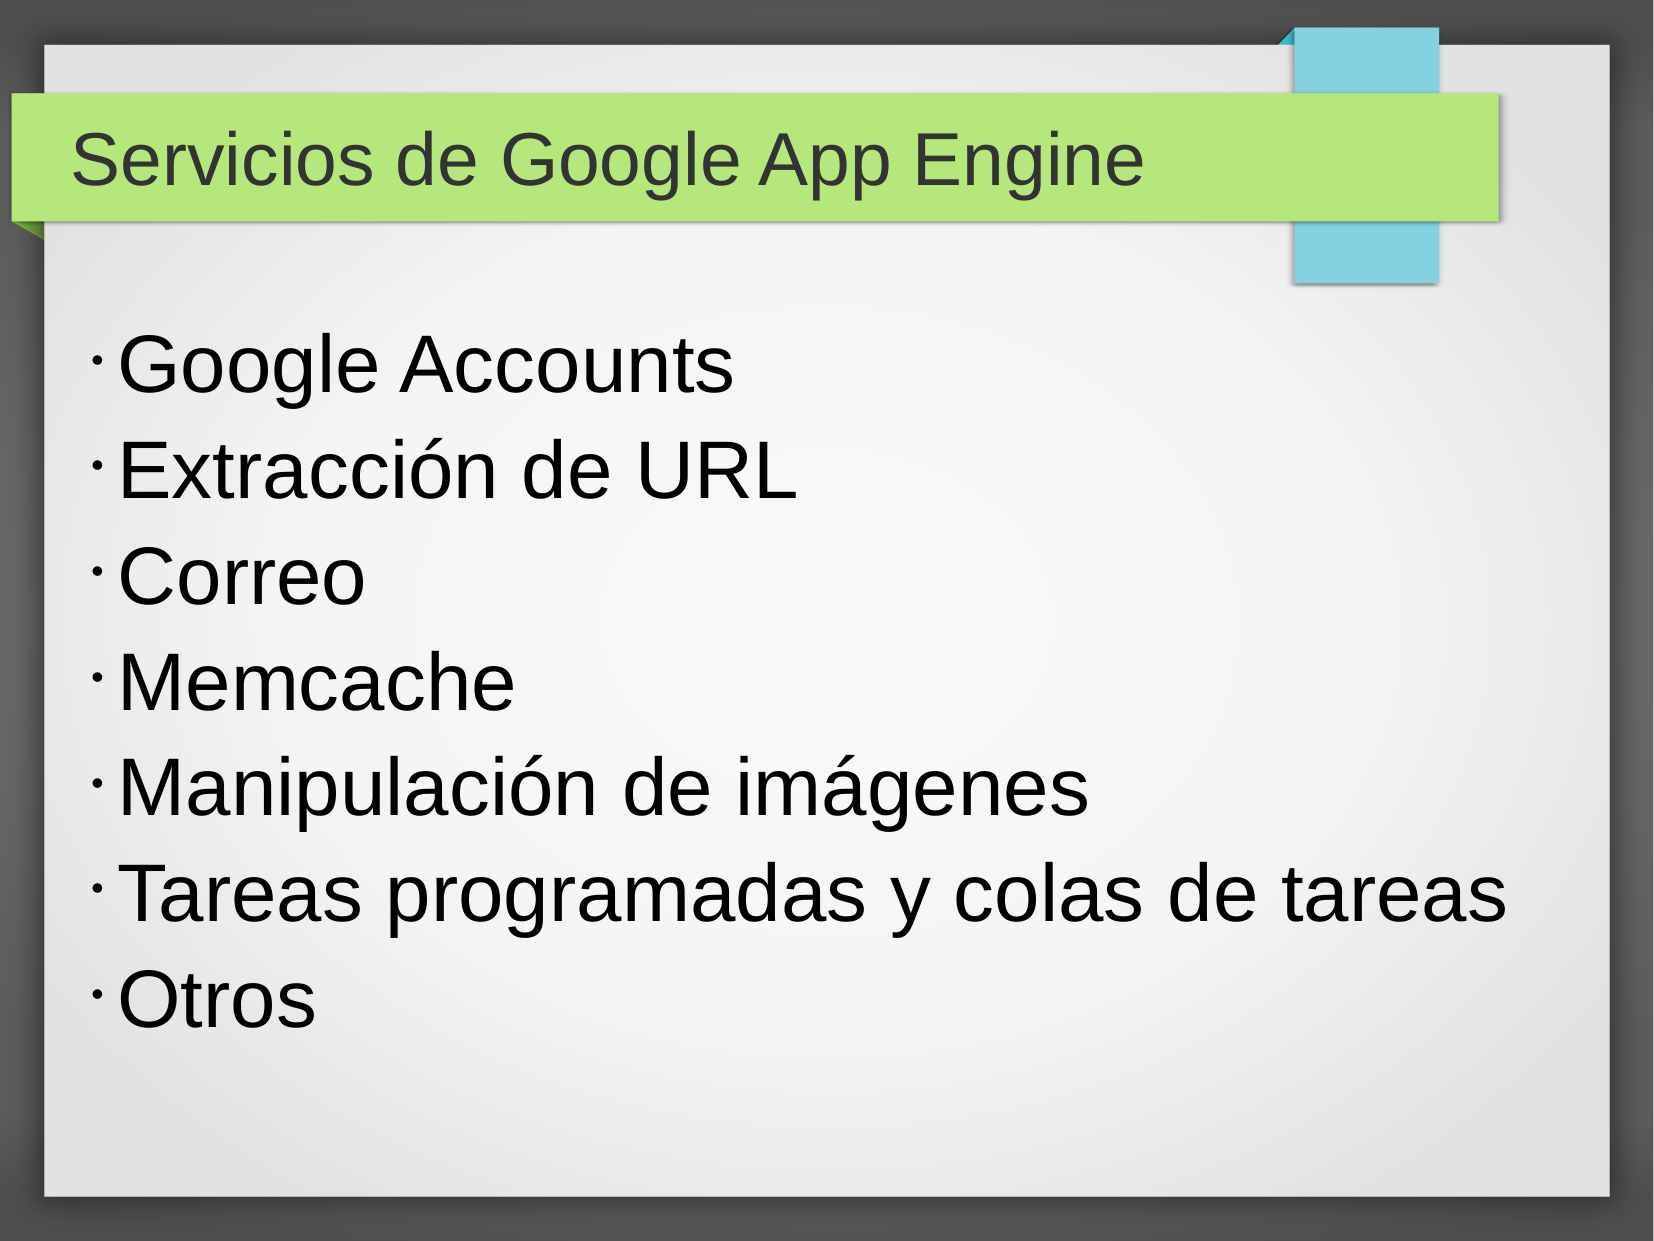

Servicios de Google App Engine
# Google Accounts
Extracción de URL
Correo
Memcache
Manipulación de imágenes
Tareas programadas y colas de tareas
Otros